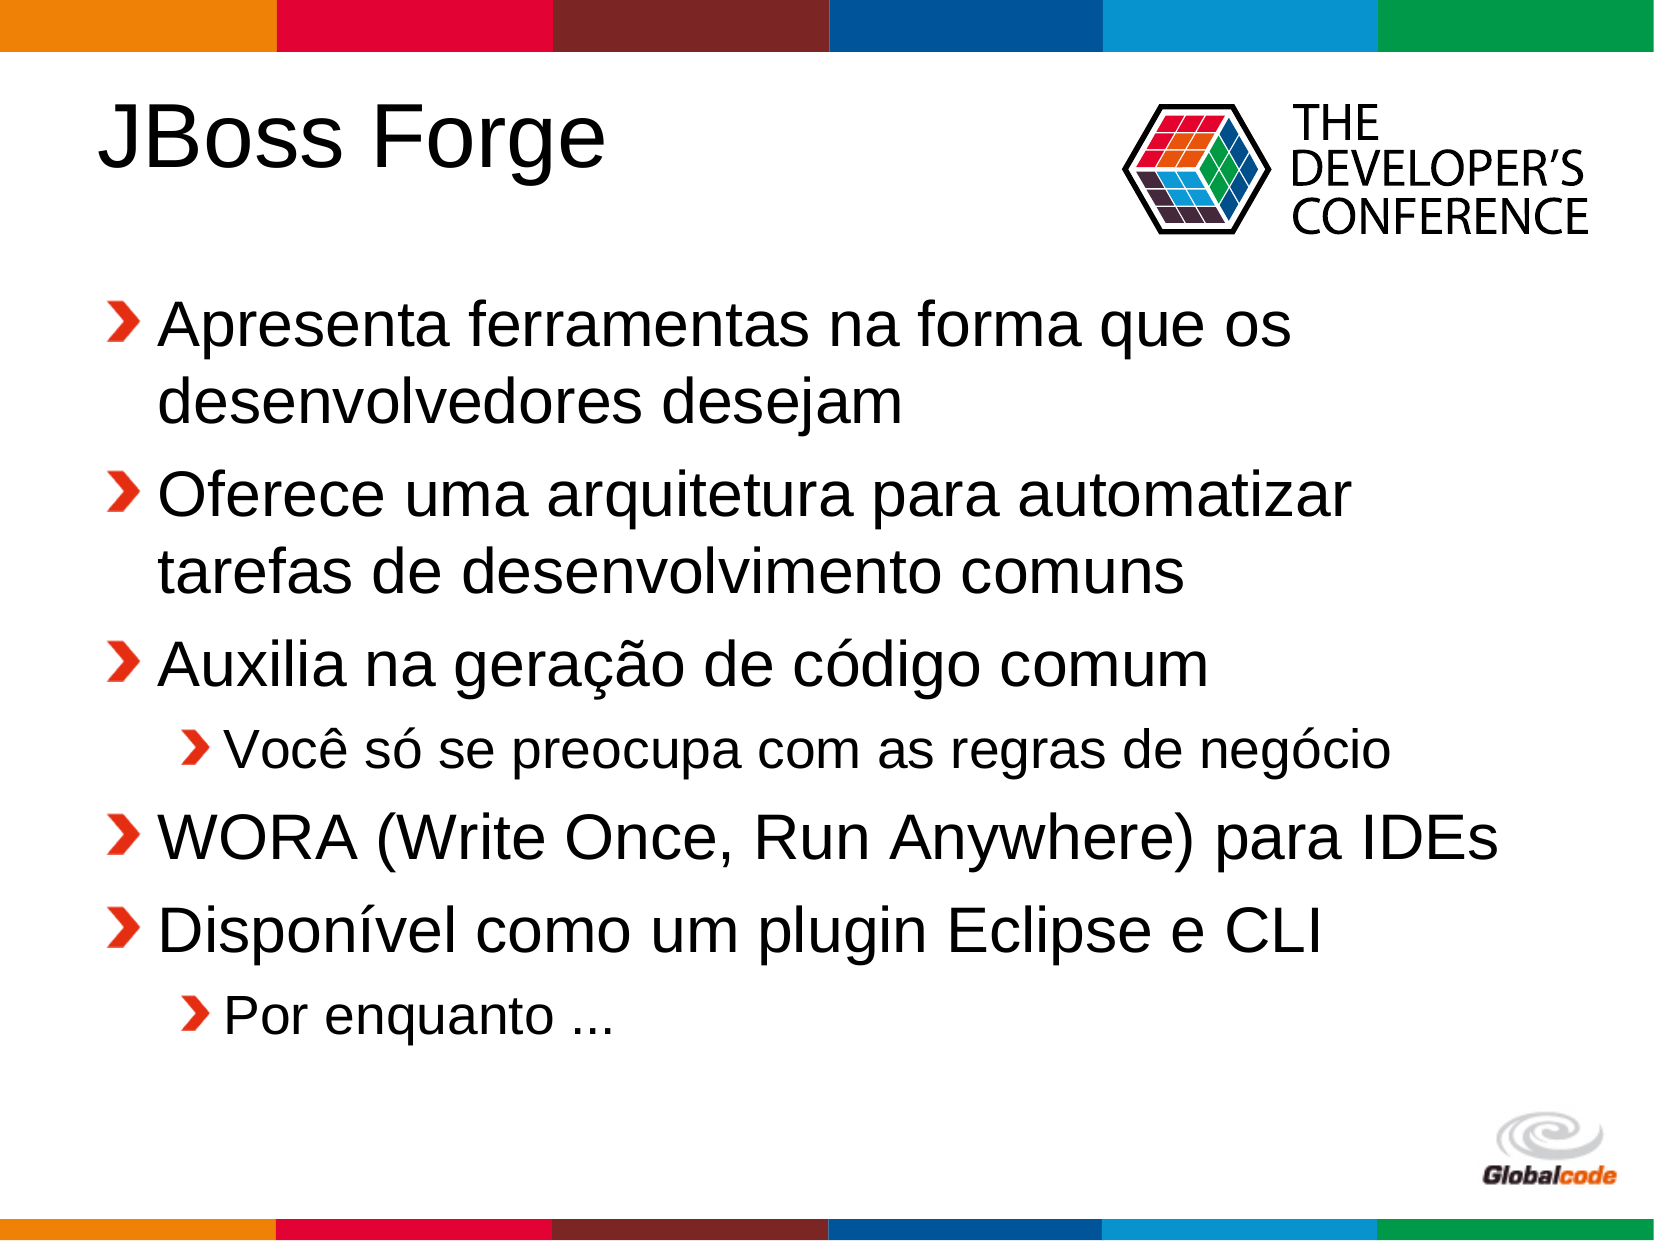

# JBoss Forge
Apresenta ferramentas na forma que os desenvolvedores desejam
Oferece uma arquitetura para automatizar tarefas de desenvolvimento comuns
Auxilia na geração de código comum
Você só se preocupa com as regras de negócio
WORA (Write Once, Run Anywhere) para IDEs
Disponível como um plugin Eclipse e CLI
Por enquanto ...